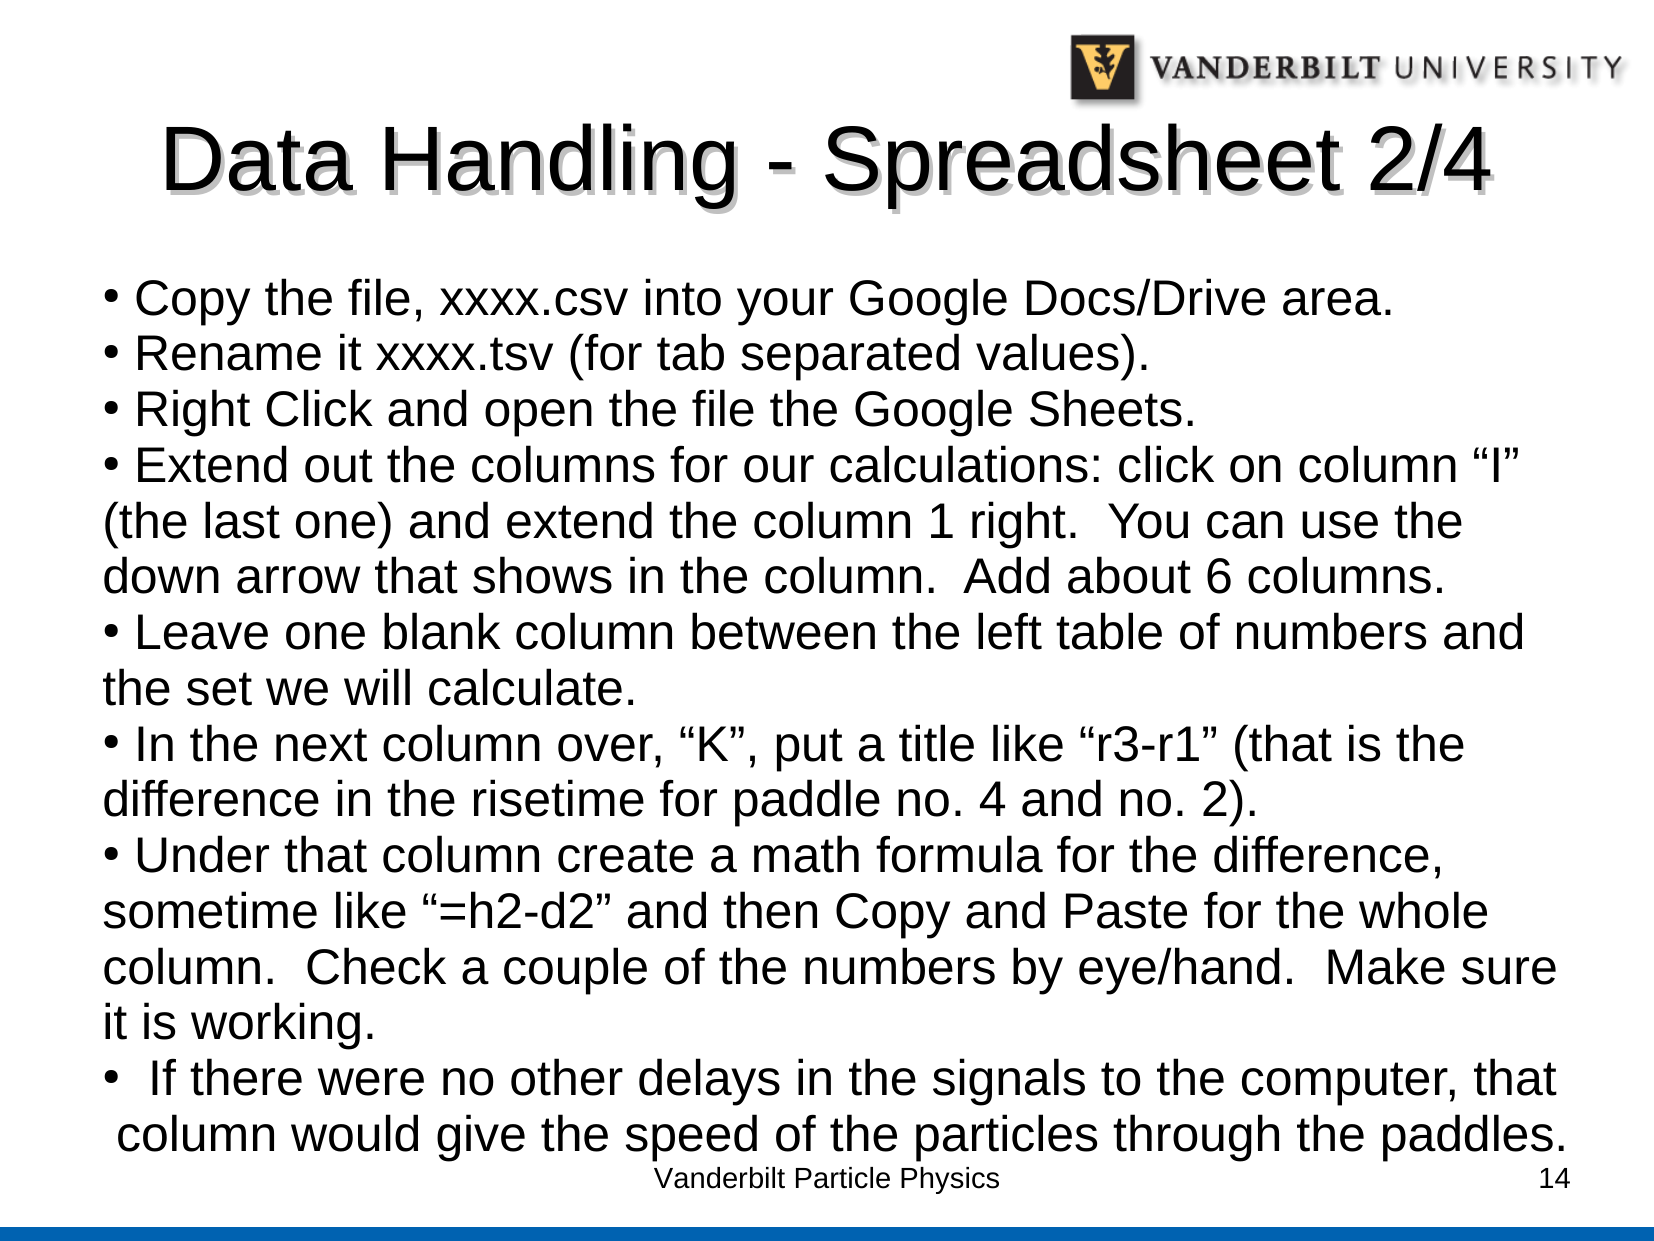

# Data Handling - Spreadsheet 2/4
 Copy the file, xxxx.csv into your Google Docs/Drive area.
 Rename it xxxx.tsv (for tab separated values).
 Right Click and open the file the Google Sheets.
 Extend out the columns for our calculations: click on column “I” (the last one) and extend the column 1 right. You can use the down arrow that shows in the column. Add about 6 columns.
 Leave one blank column between the left table of numbers and the set we will calculate.
 In the next column over, “K”, put a title like “r3-r1” (that is the difference in the risetime for paddle no. 4 and no. 2).
 Under that column create a math formula for the difference, sometime like “=h2-d2” and then Copy and Paste for the whole column. Check a couple of the numbers by eye/hand. Make sure it is working.
 If there were no other delays in the signals to the computer, that column would give the speed of the particles through the paddles.
Vanderbilt Particle Physics
14